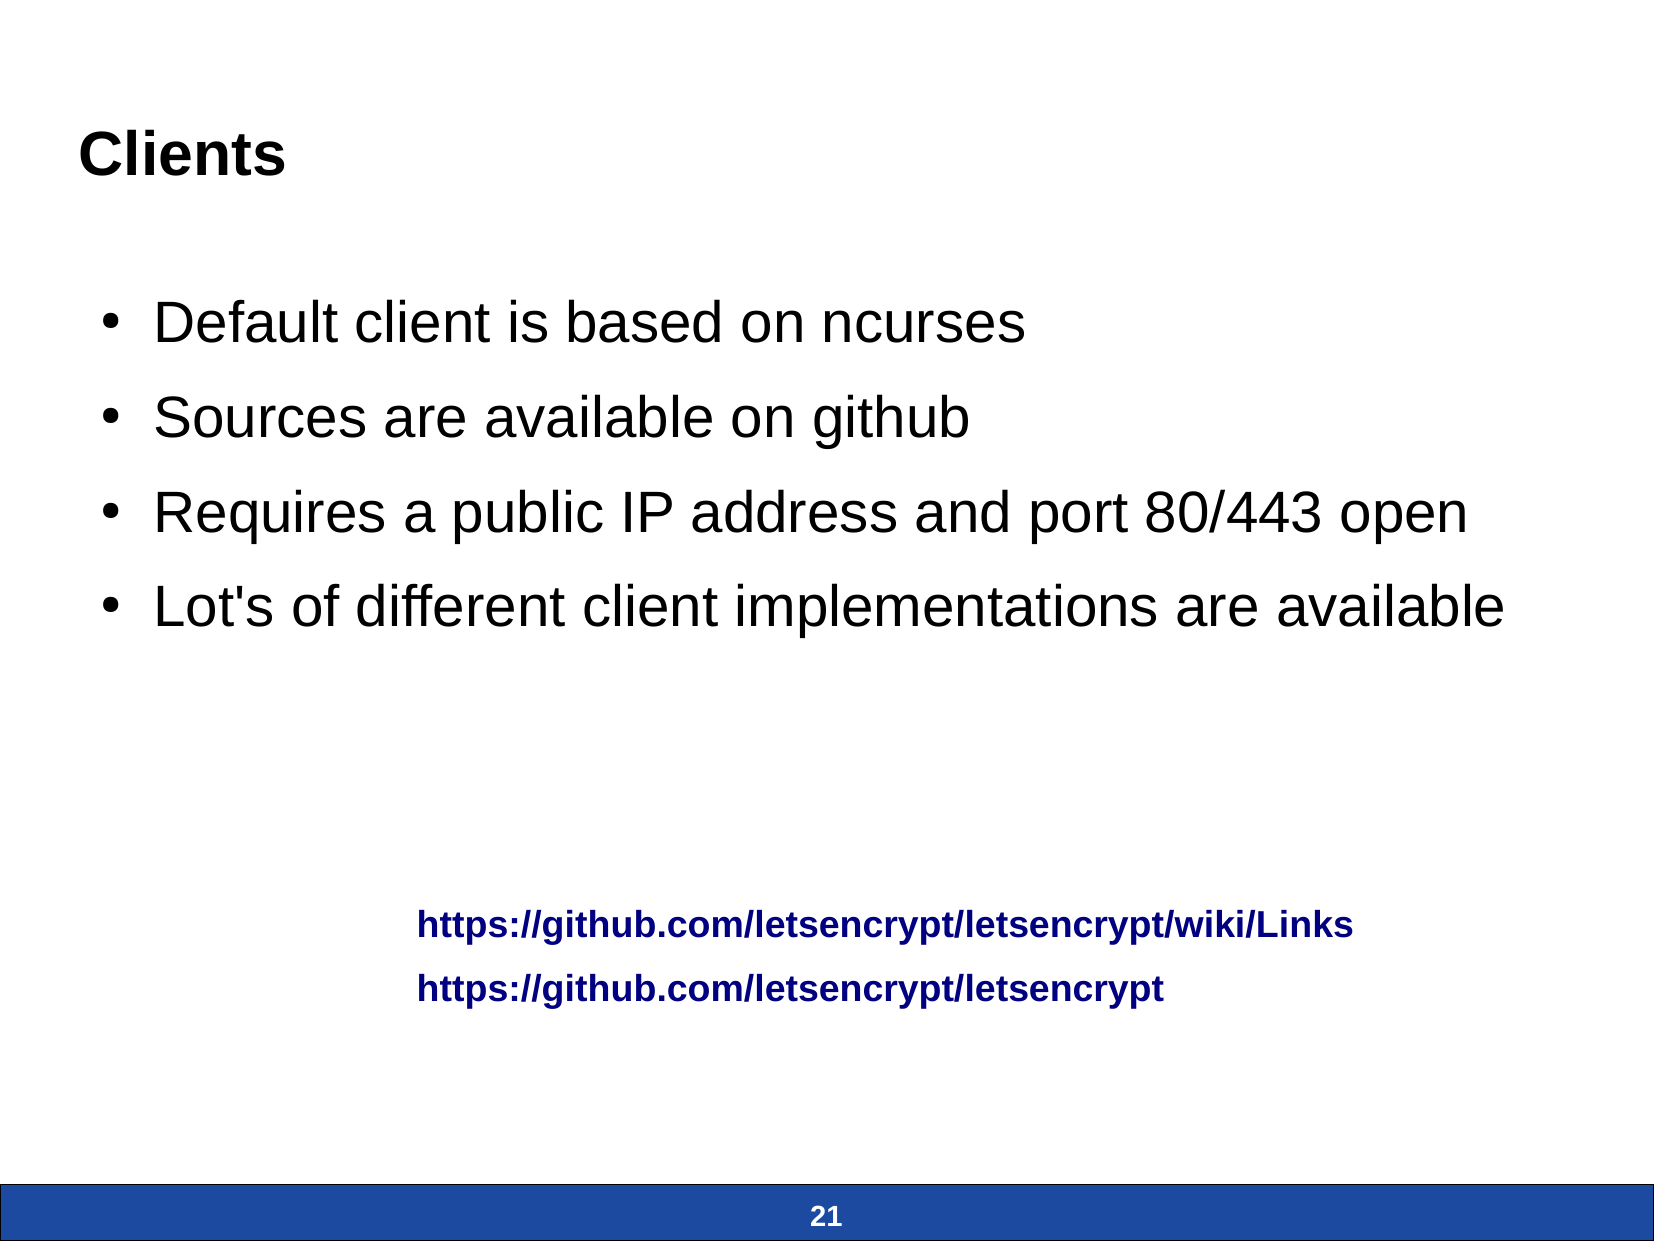

# Clients
Default client is based on ncurses
Sources are available on github
Requires a public IP address and port 80/443 open
Lot's of different client implementations are available
https://github.com/letsencrypt/letsencrypt/wiki/Links
https://github.com/letsencrypt/letsencrypt
21